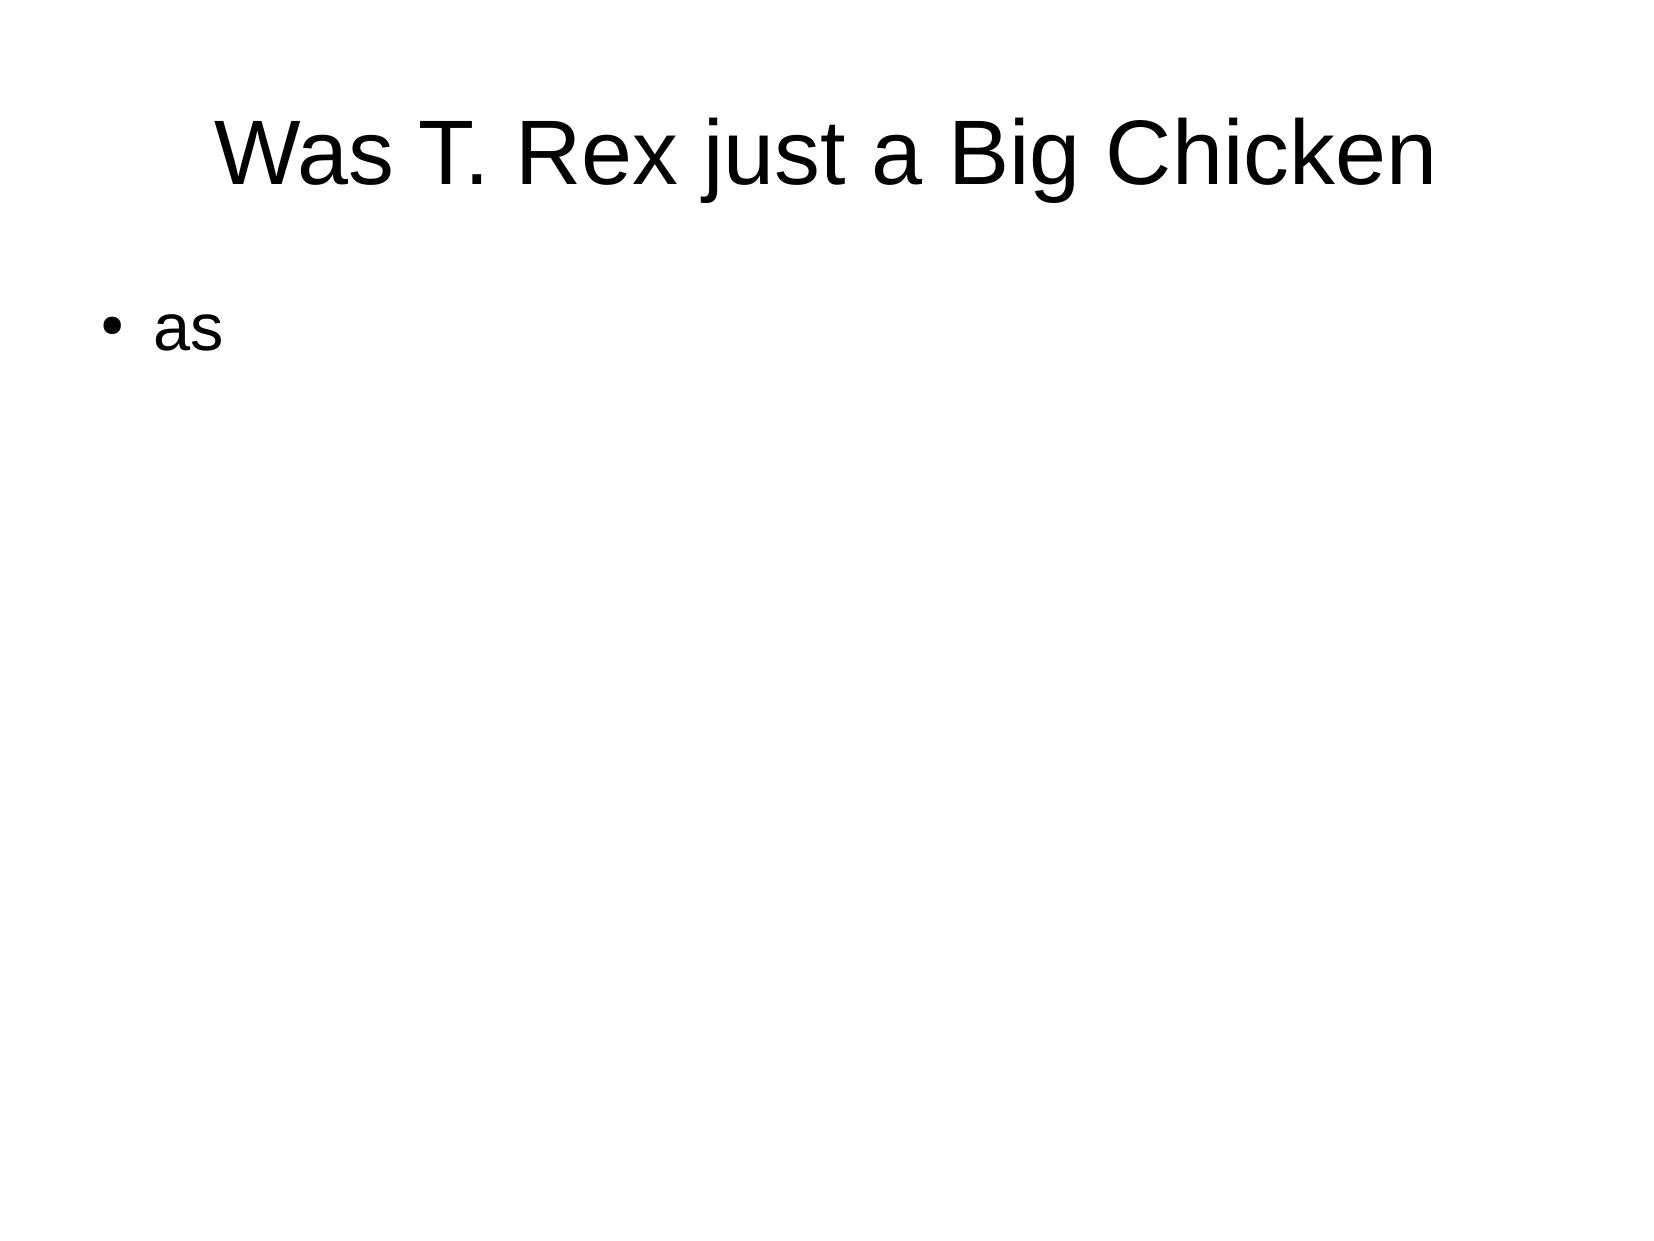

# Was T. Rex just a Big Chicken
as